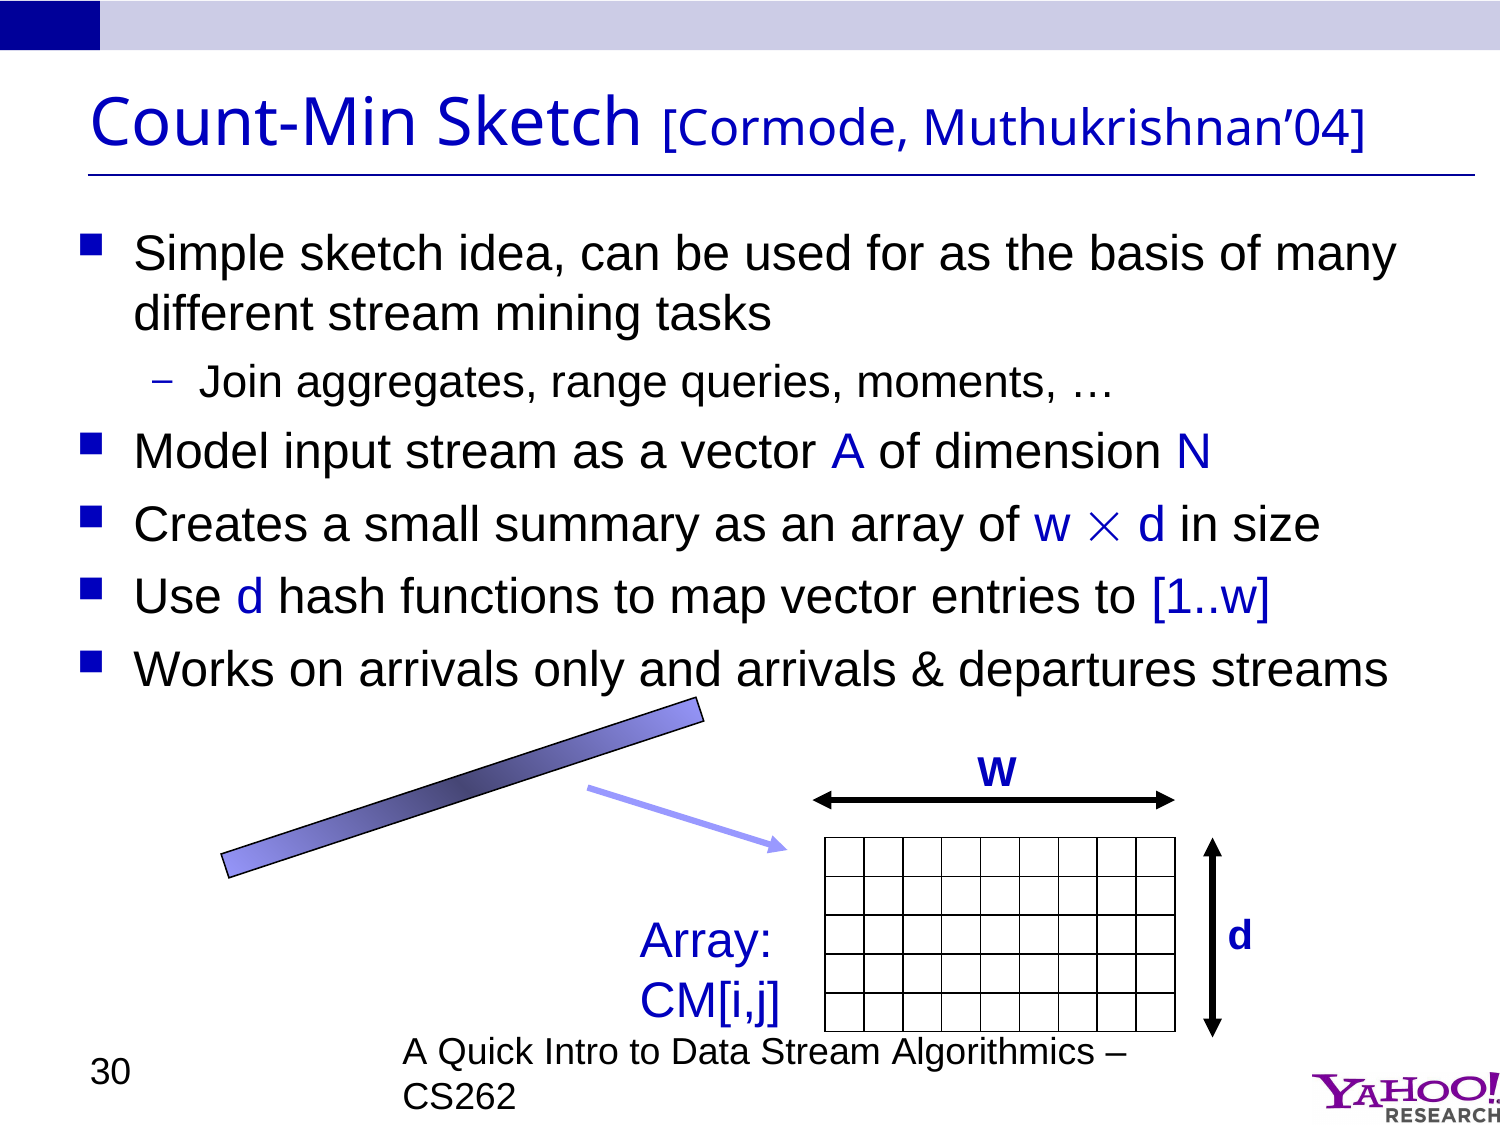

# Count-Min Sketch [Cormode, Muthukrishnan’04]
Simple sketch idea, can be used for as the basis of many different stream mining tasks
Join aggregates, range queries, moments, …
Model input stream as a vector A of dimension N
Creates a small summary as an array of w  d in size
Use d hash functions to map vector entries to [1..w]
Works on arrivals only and arrivals & departures streams
W
Array: CM[i,j]
d
Fundamentals of Analyzing and Mining Data Streams
30